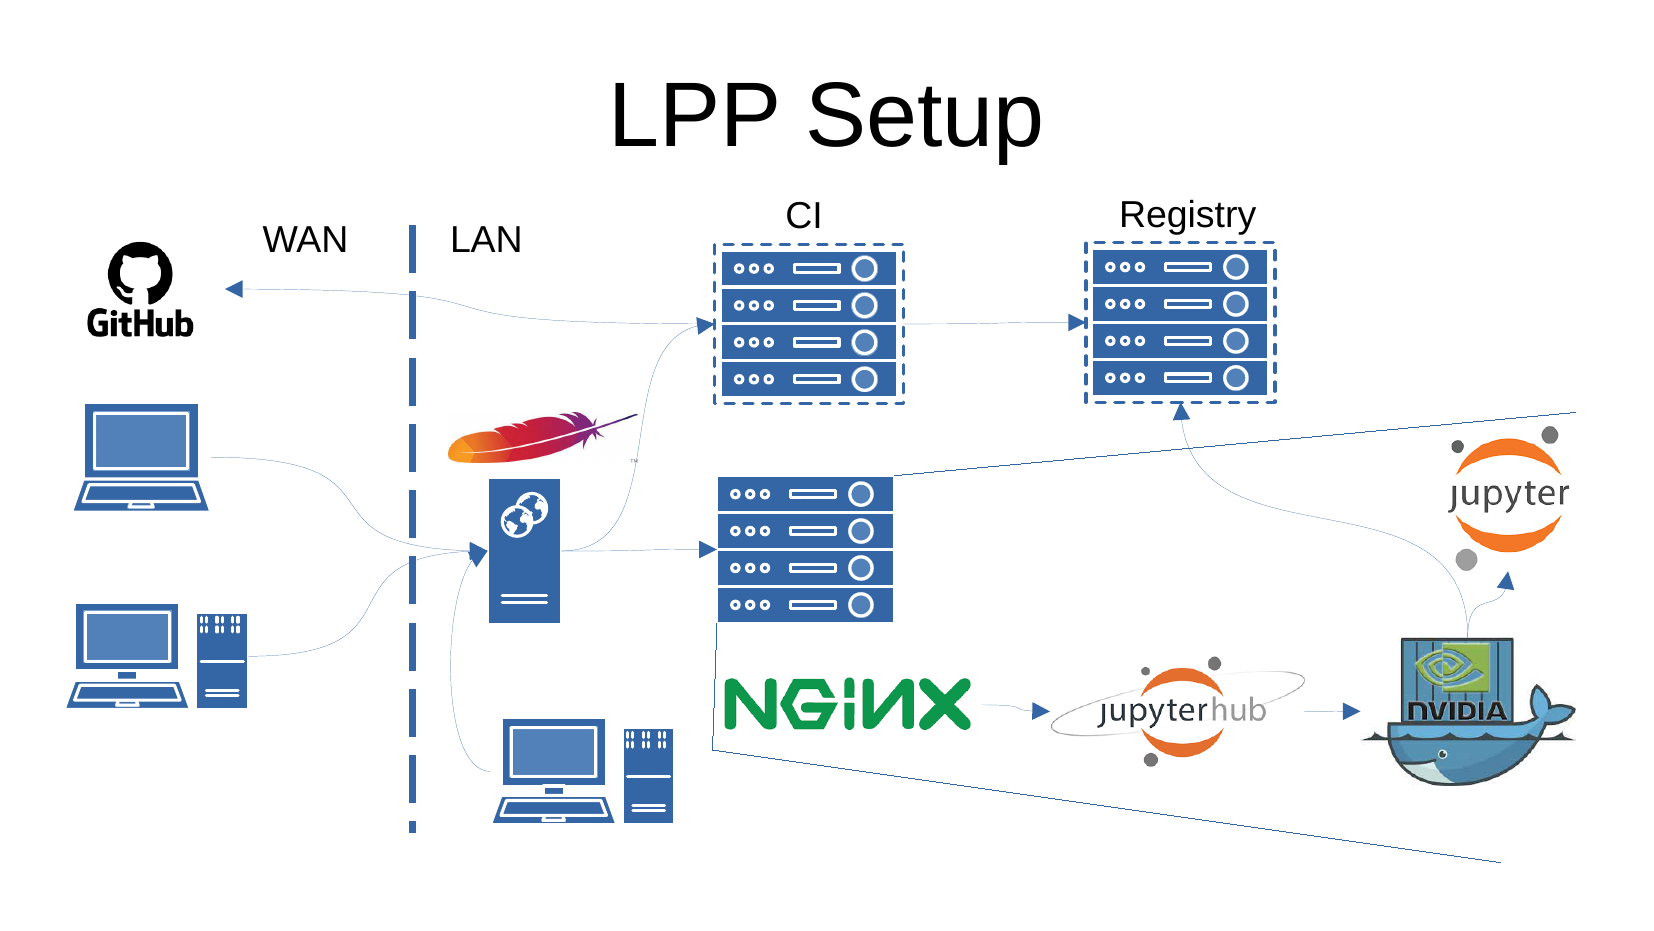

# LPP Setup
Registry
CI
WAN
LAN